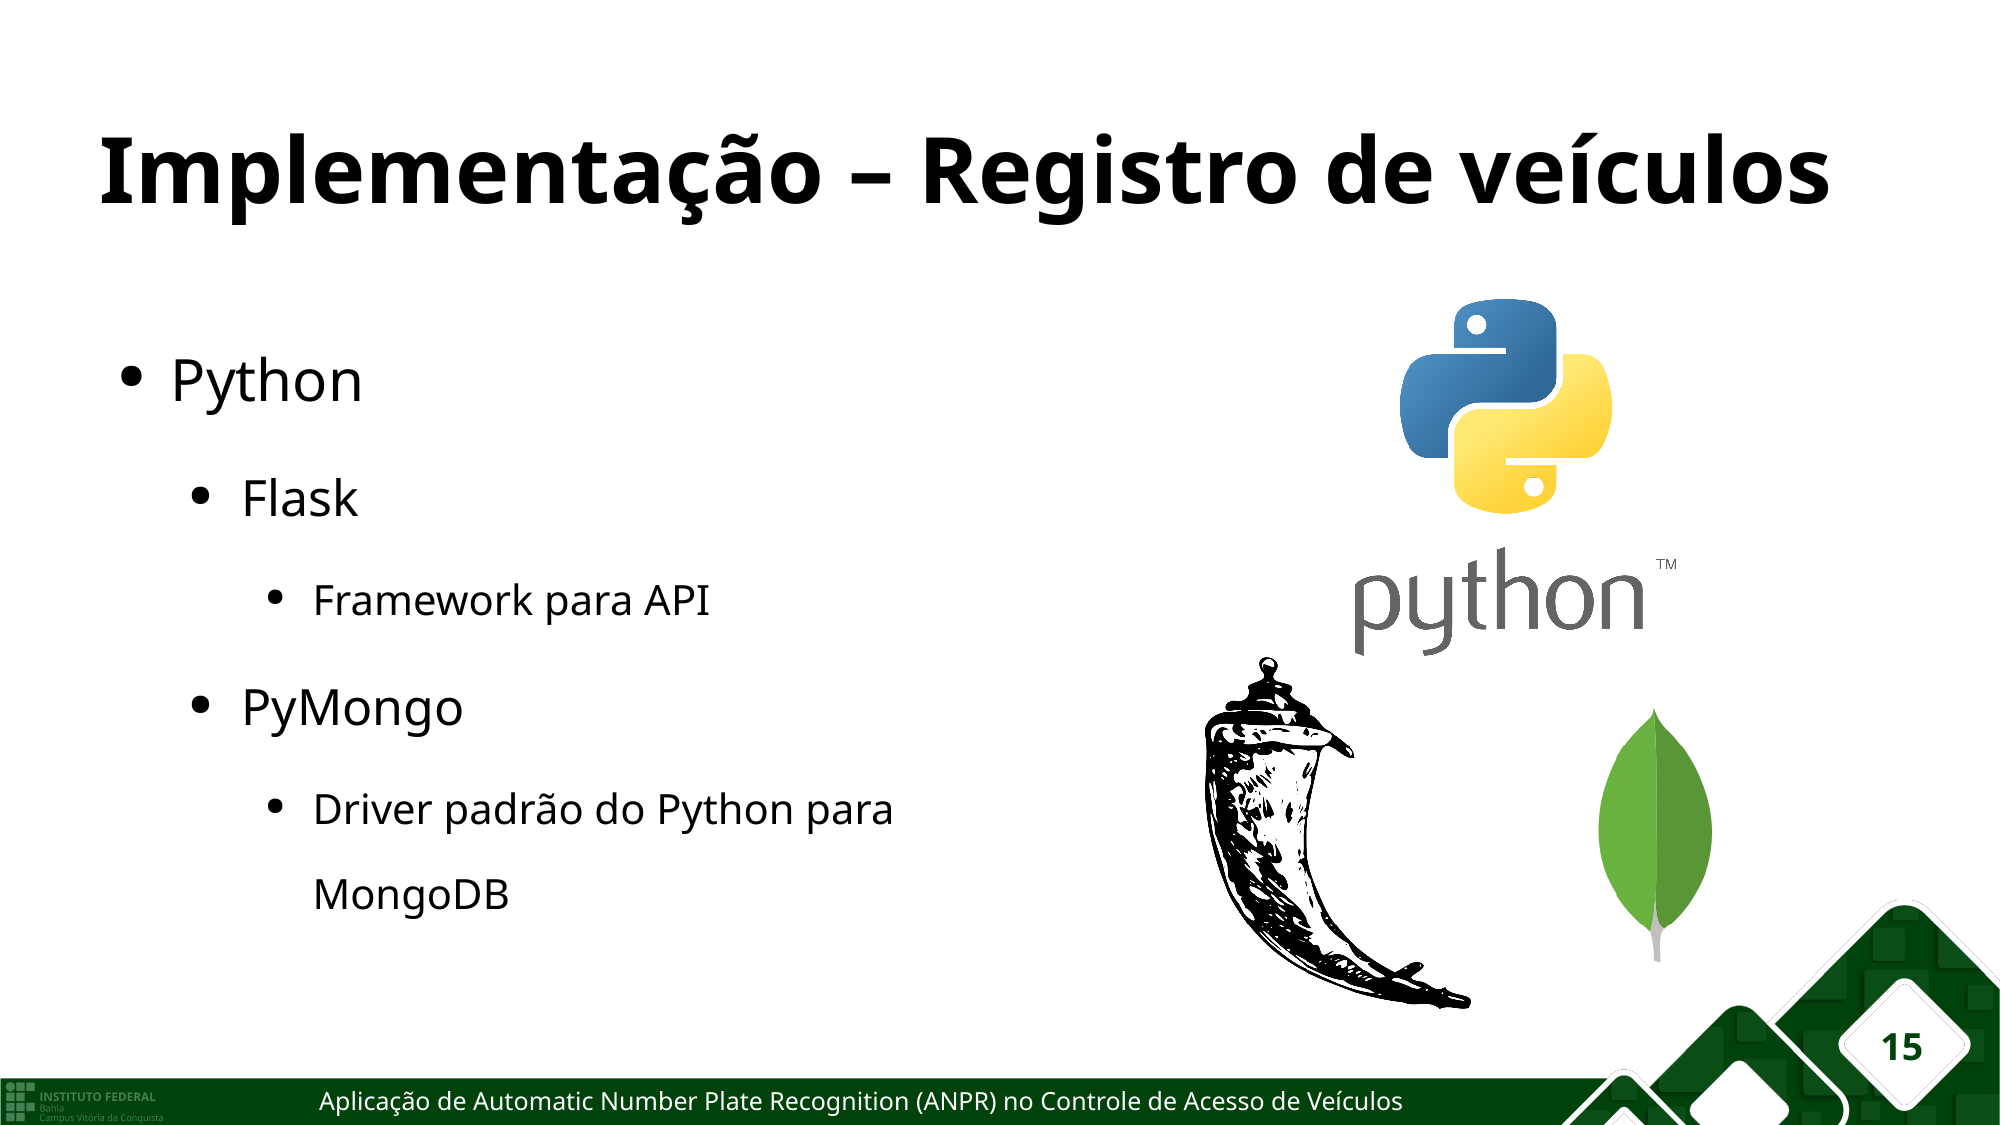

# Implementação – Registro de veículos
Python
Flask
Framework para API
PyMongo
Driver padrão do Python para MongoDB